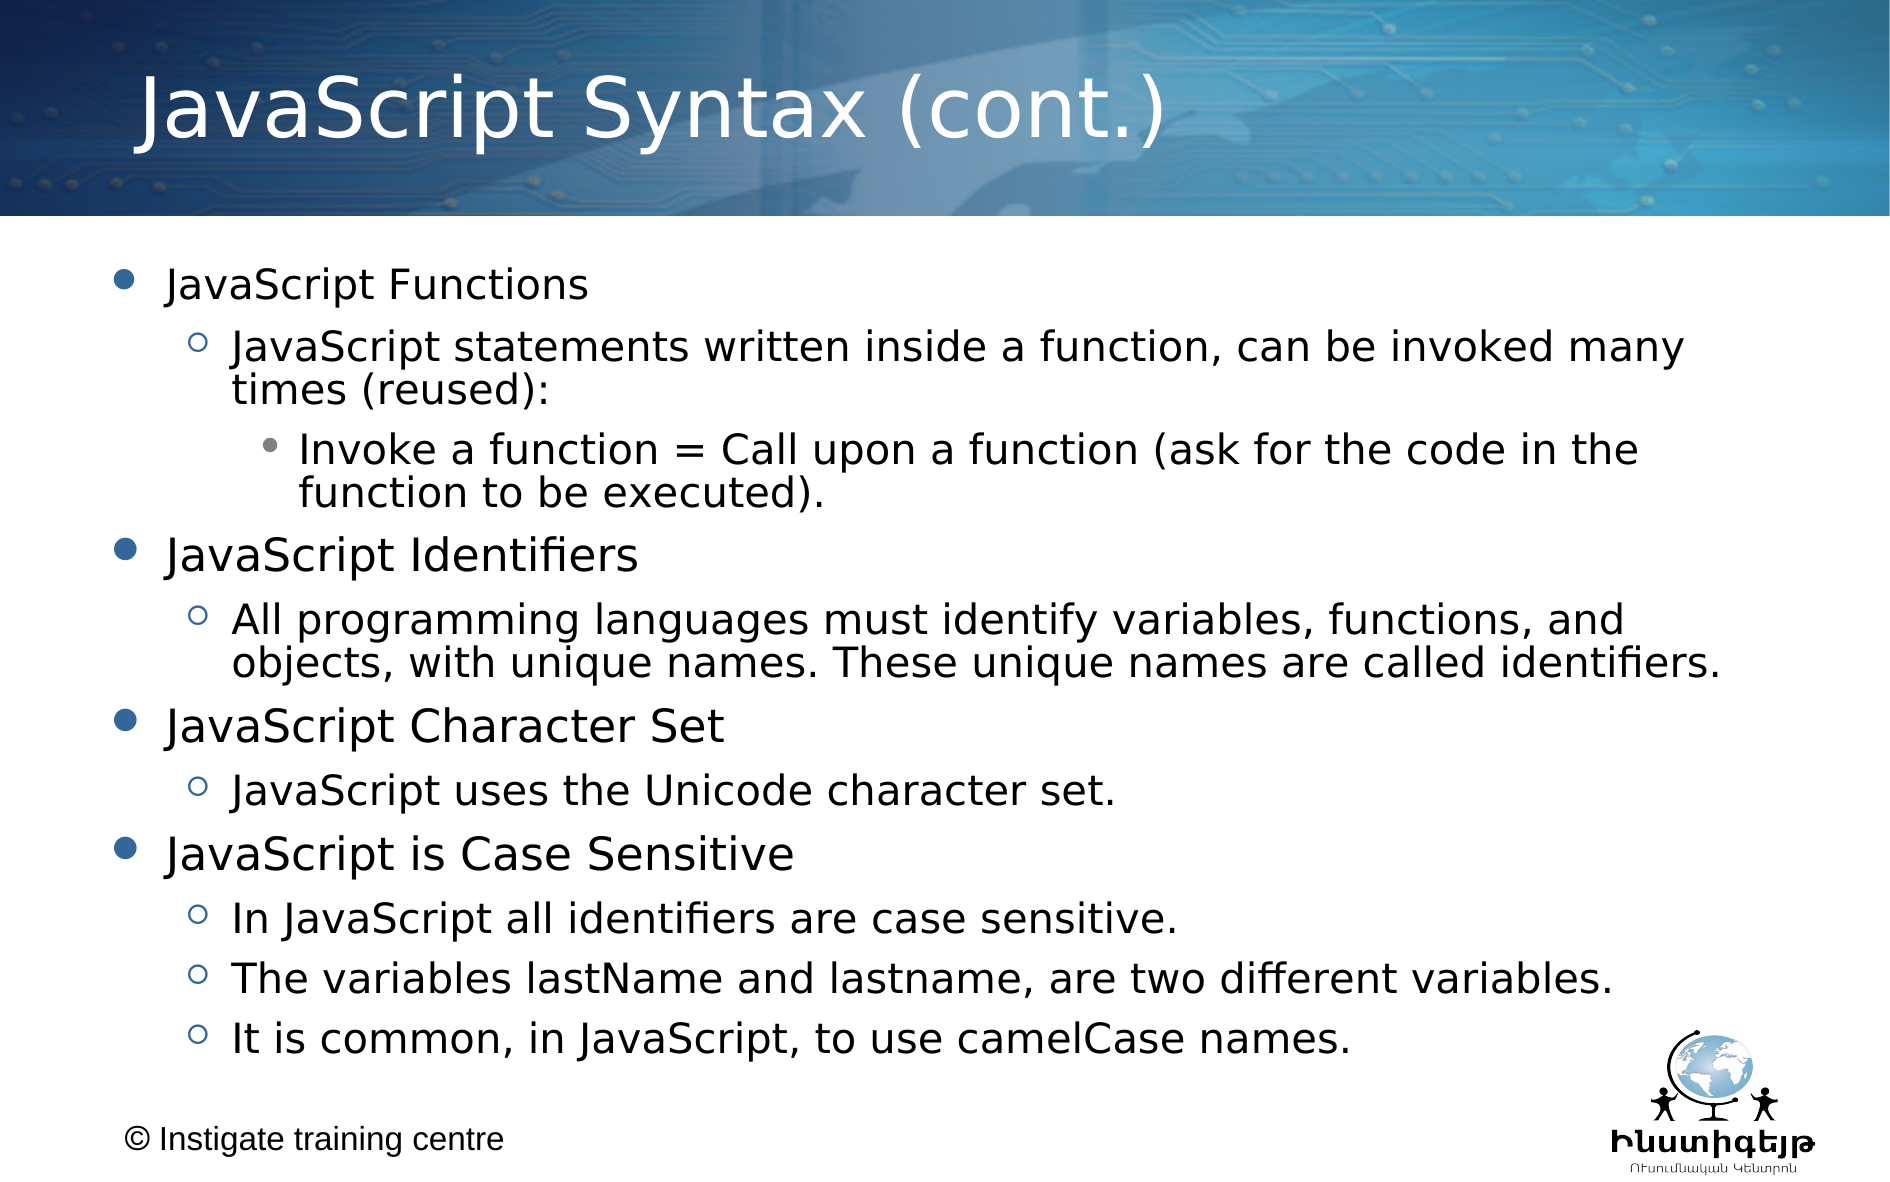

JavaScript Syntax (cont.)
# JavaScript Functions
JavaScript statements written inside a function, can be invoked many times (reused):
Invoke a function = Call upon a function (ask for the code in the function to be executed).
JavaScript Identifiers
All programming languages must identify variables, functions, and objects, with unique names. These unique names are called identifiers.
JavaScript Character Set
JavaScript uses the Unicode character set.
JavaScript is Case Sensitive
In JavaScript all identifiers are case sensitive.
The variables lastName and lastname, are two different variables.
It is common, in JavaScript, to use camelCase names.